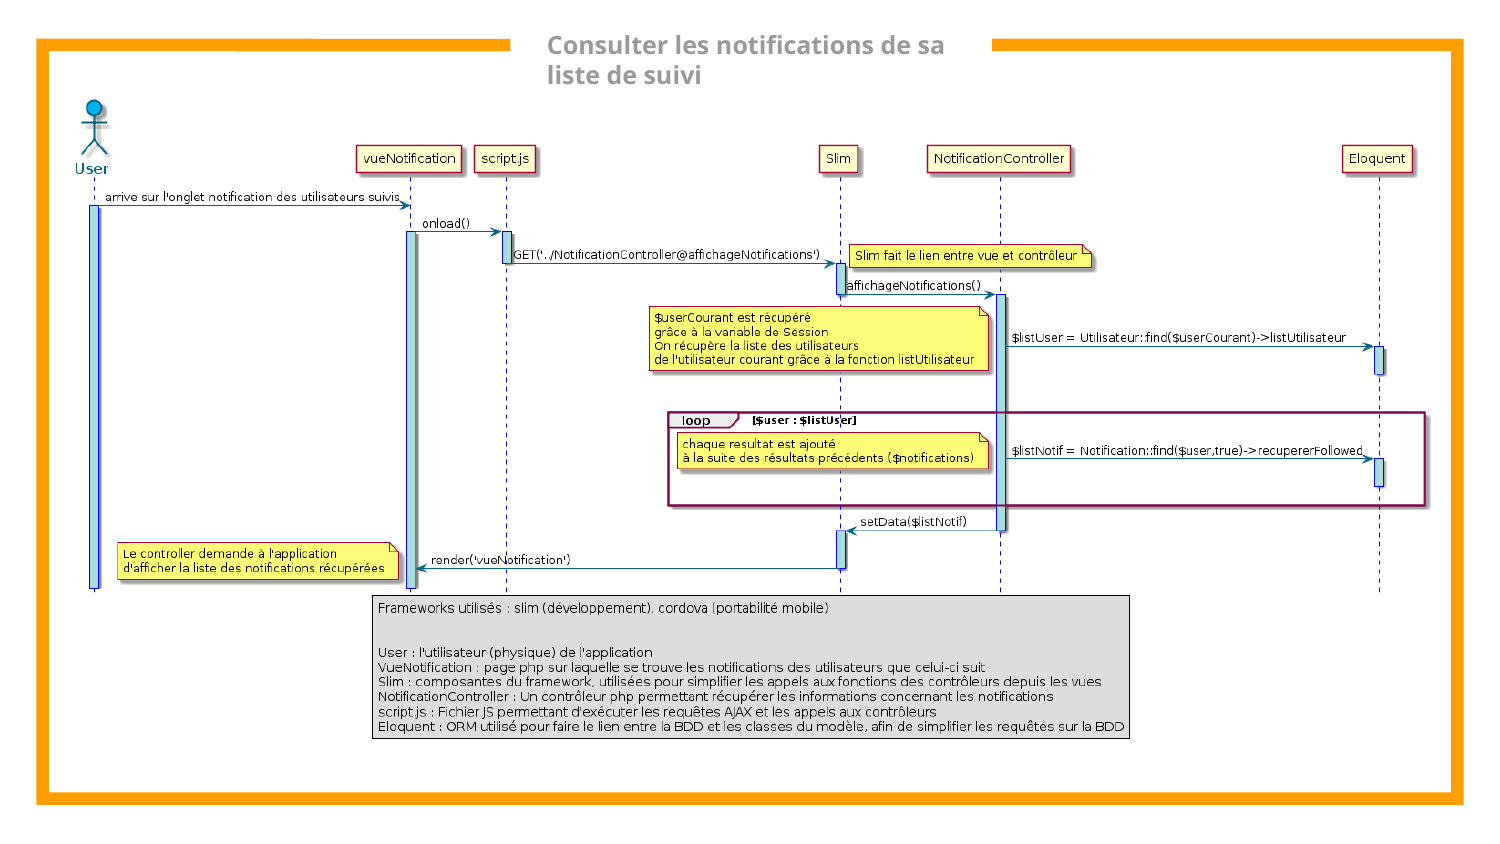

# Consulter les notifications de sa liste de suivi